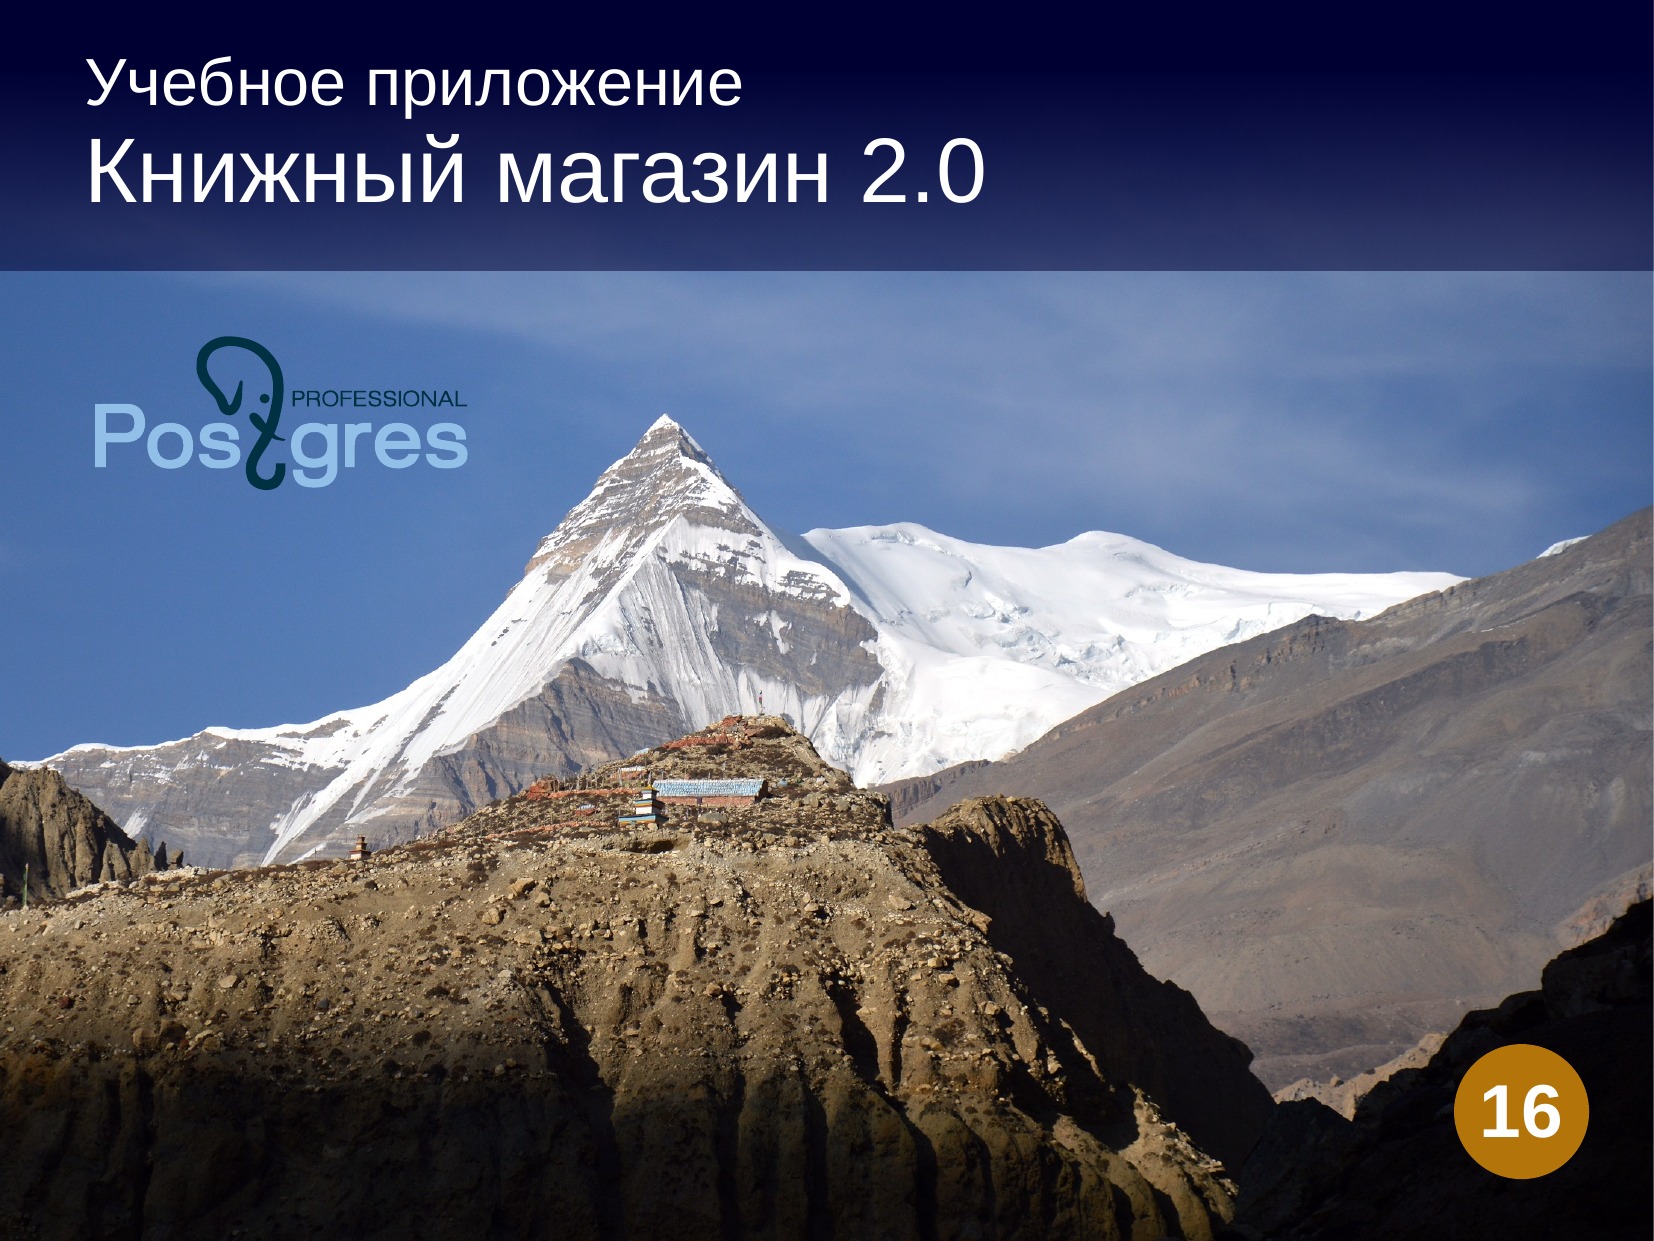

# Учебное приложение Книжный магазин 2.0
16